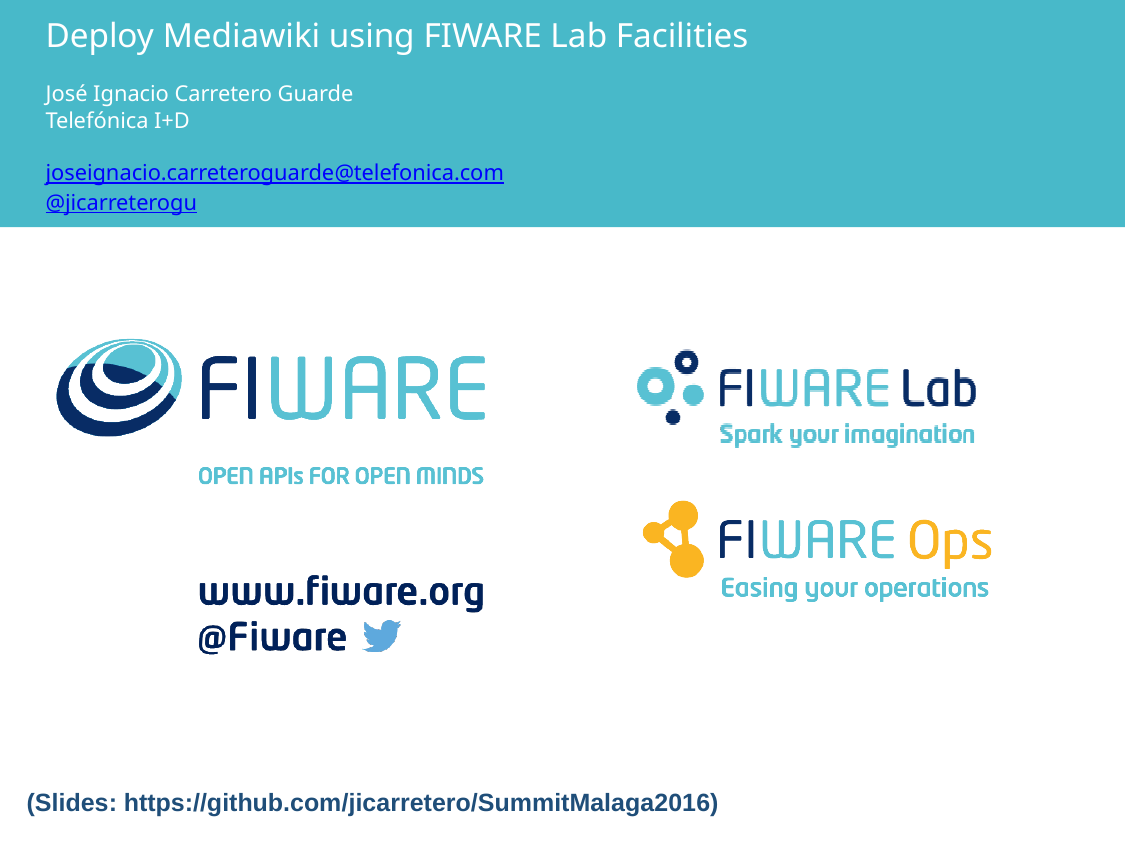

Deploy Mediawiki using FIWARE Lab Facilities
José Ignacio Carretero Guarde
Telefónica I+D
joseignacio.carreteroguarde@telefonica.com
@jicarreterogu
(Slides: https://github.com/jicarretero/SummitMalaga2016)